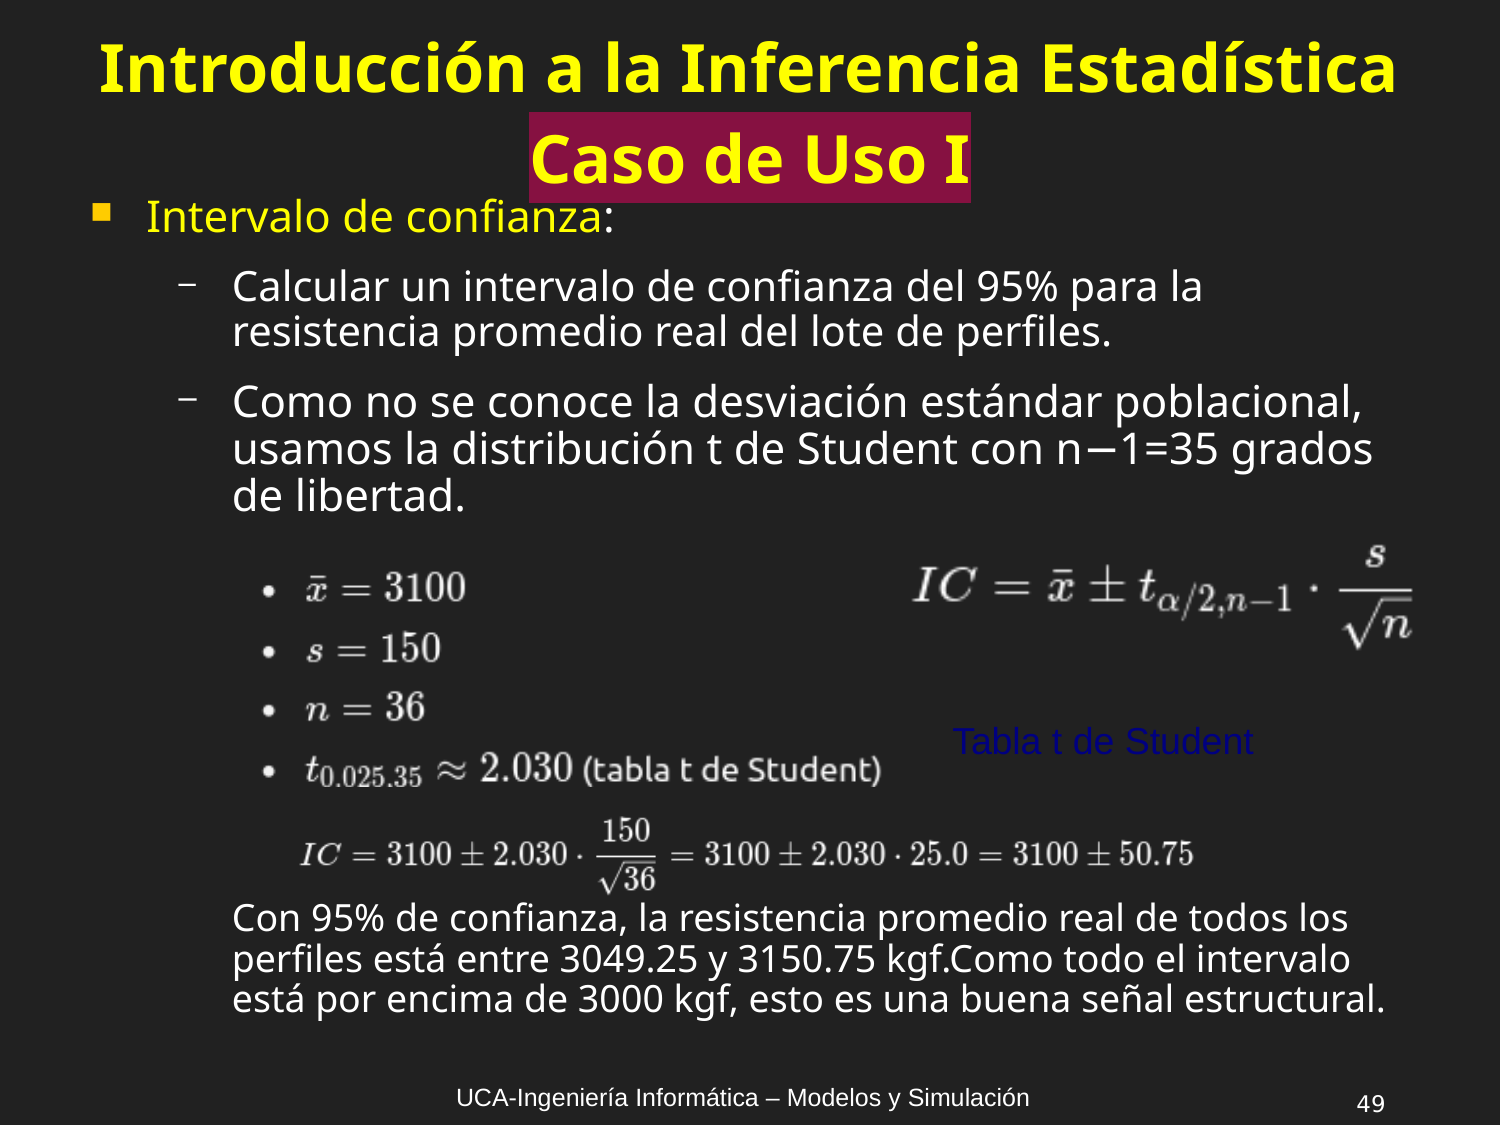

# Introducción a la Inferencia Estadística Caso de Uso I
Intervalo de confianza:
Calcular un intervalo de confianza del 95% para la resistencia promedio real del lote de perfiles.
Como no se conoce la desviación estándar poblacional, usamos la distribución t de Student con n−1=35 grados de libertad.
Con 95% de confianza, la resistencia promedio real de todos los perfiles está entre 3049.25 y 3150.75 kgf.Como todo el intervalo está por encima de 3000 kgf, esto es una buena señal estructural.
Tabla t de Student